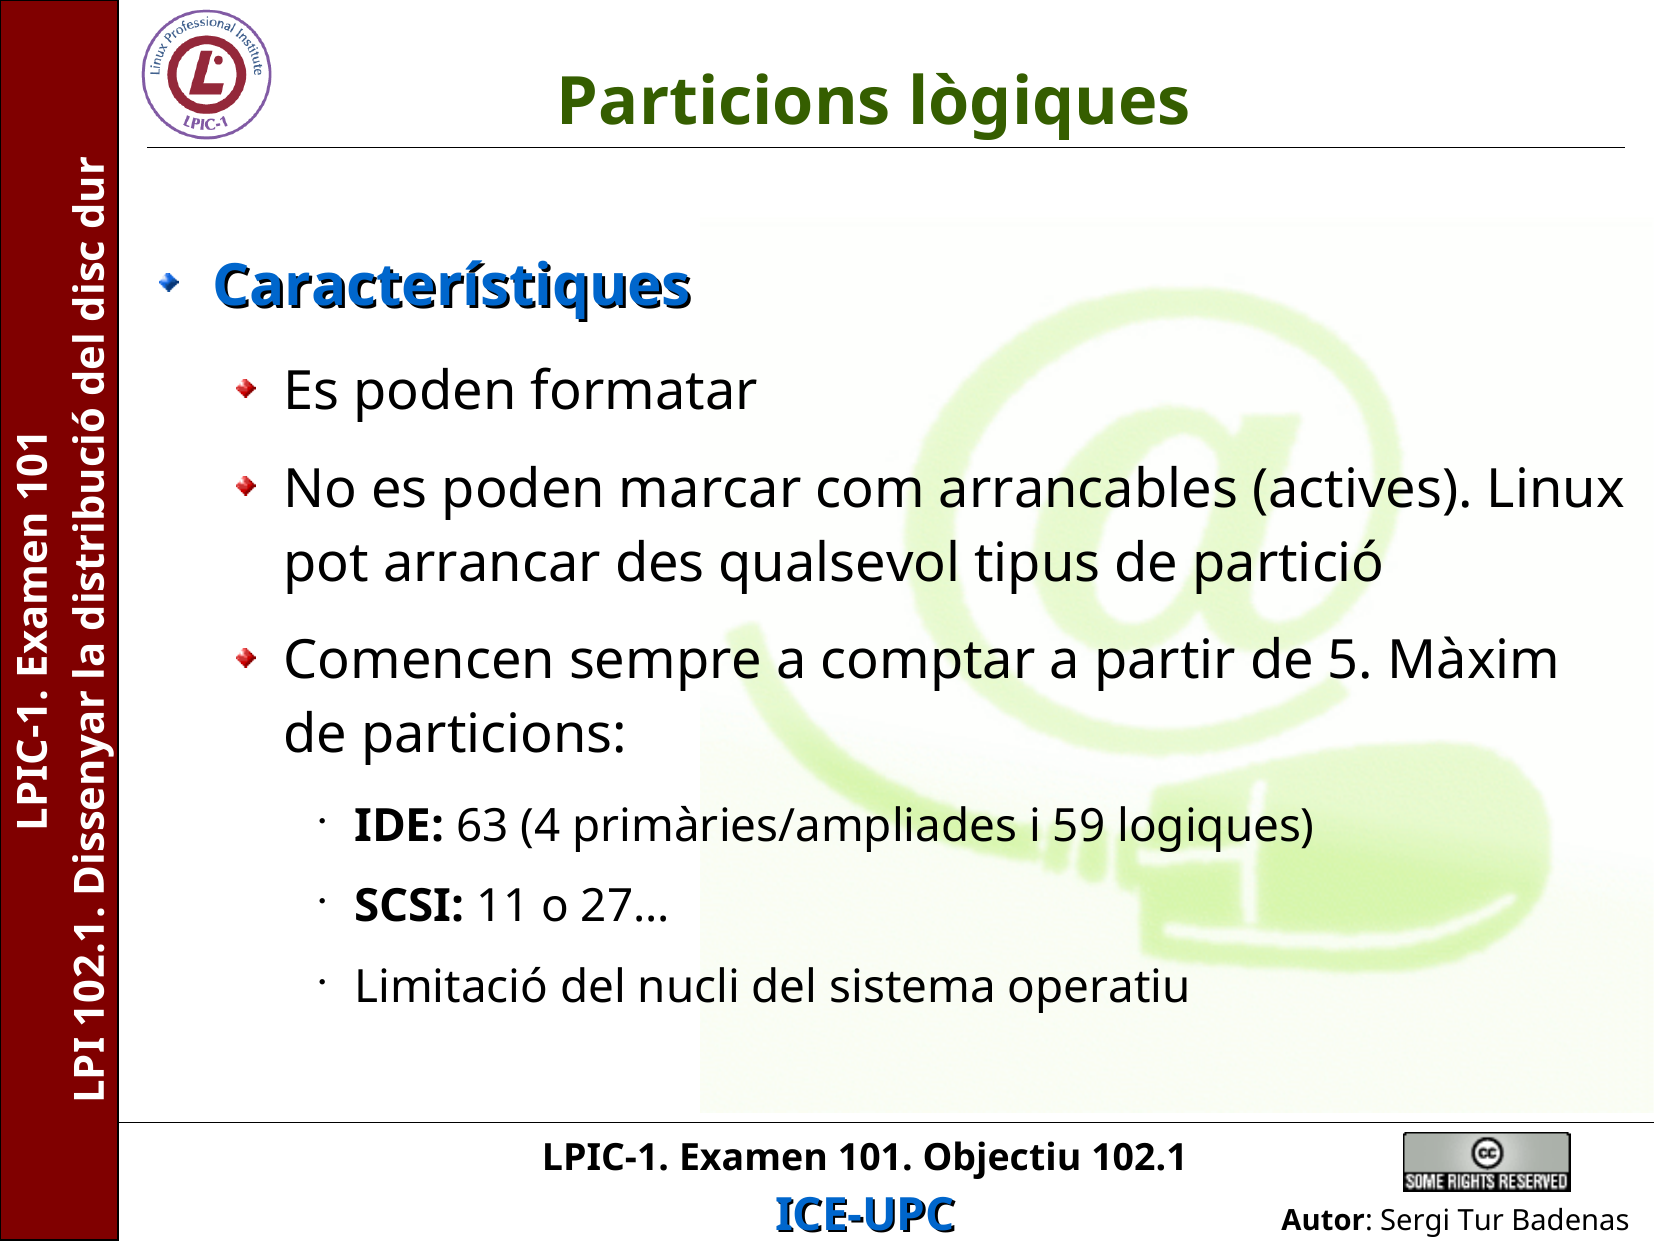

# Particions lògiques
Característiques
Es poden formatar
No es poden marcar com arrancables (actives). Linux pot arrancar des qualsevol tipus de partició
Comencen sempre a comptar a partir de 5. Màxim de particions:
IDE: 63 (4 primàries/ampliades i 59 logiques)
SCSI: 11 o 27...
Limitació del nucli del sistema operatiu